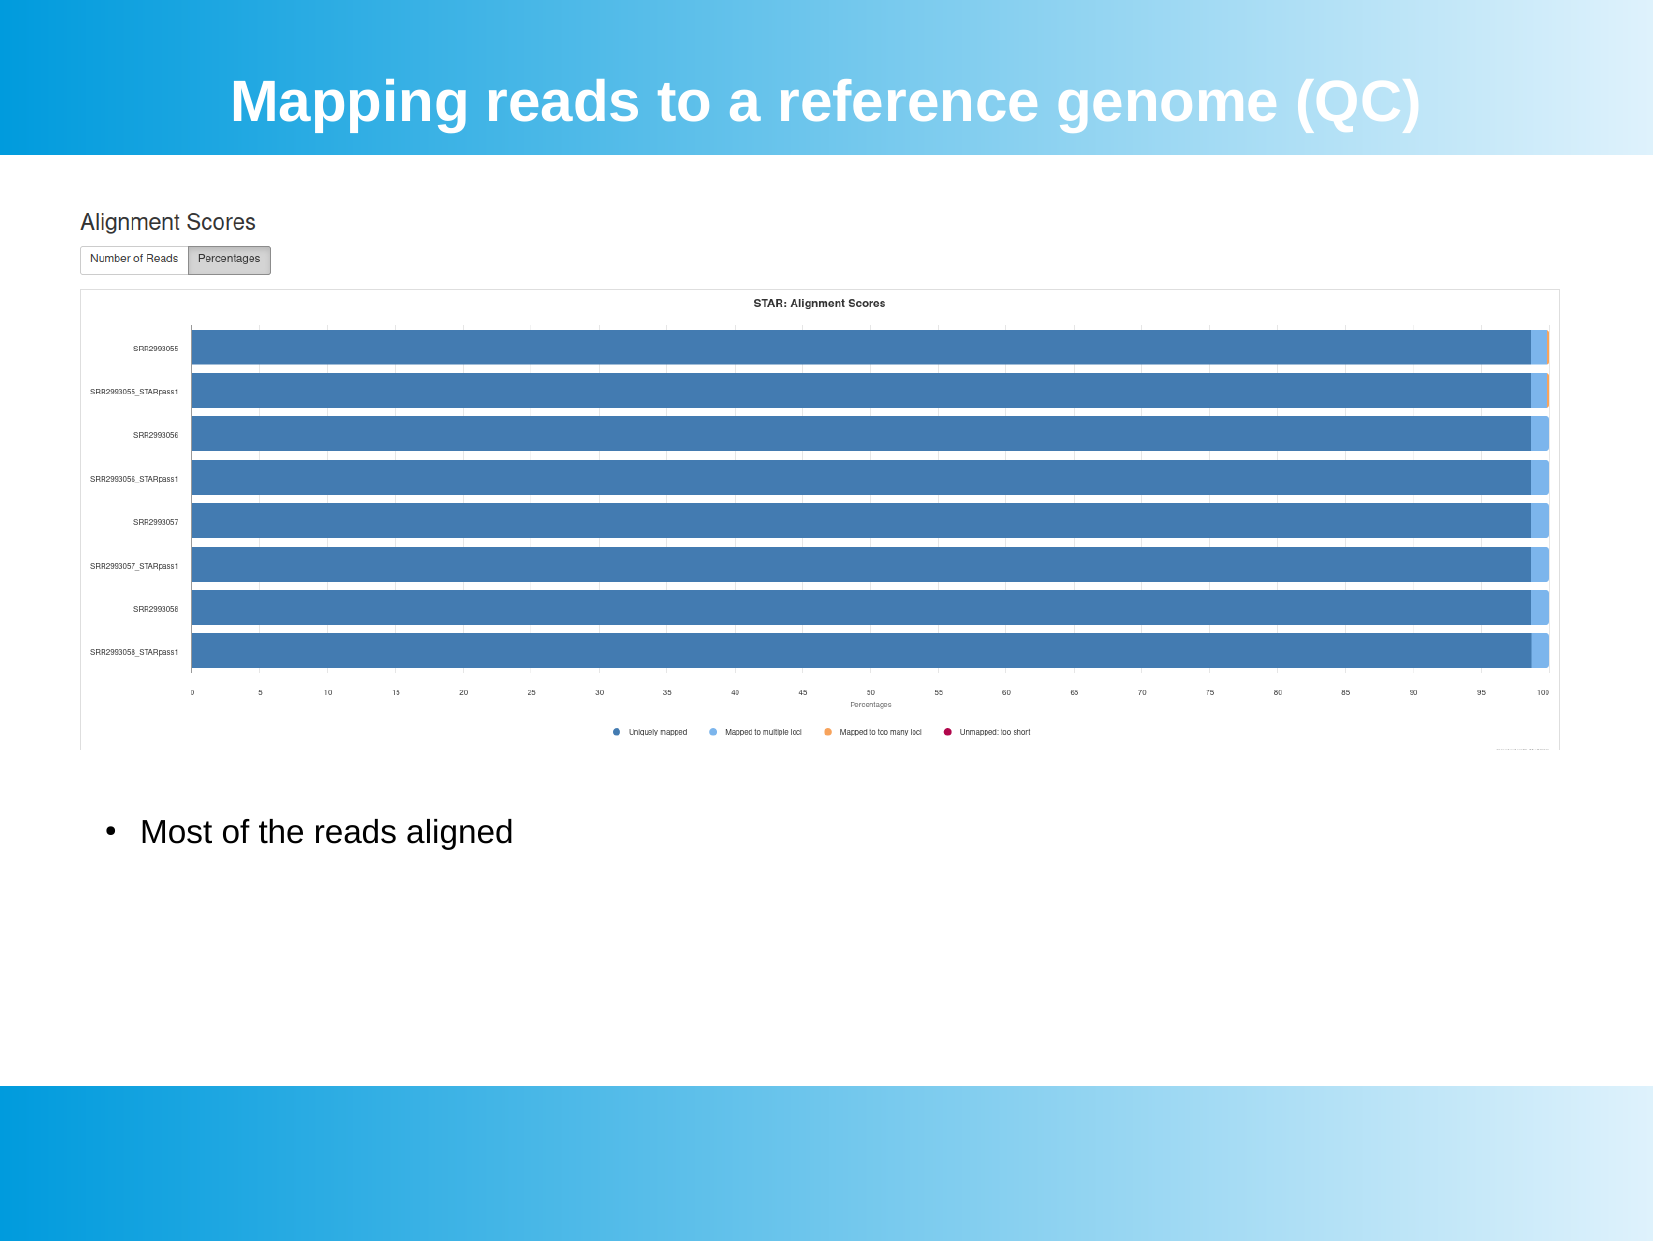

# Mapping reads to a reference genome (QC)
Most of the reads aligned